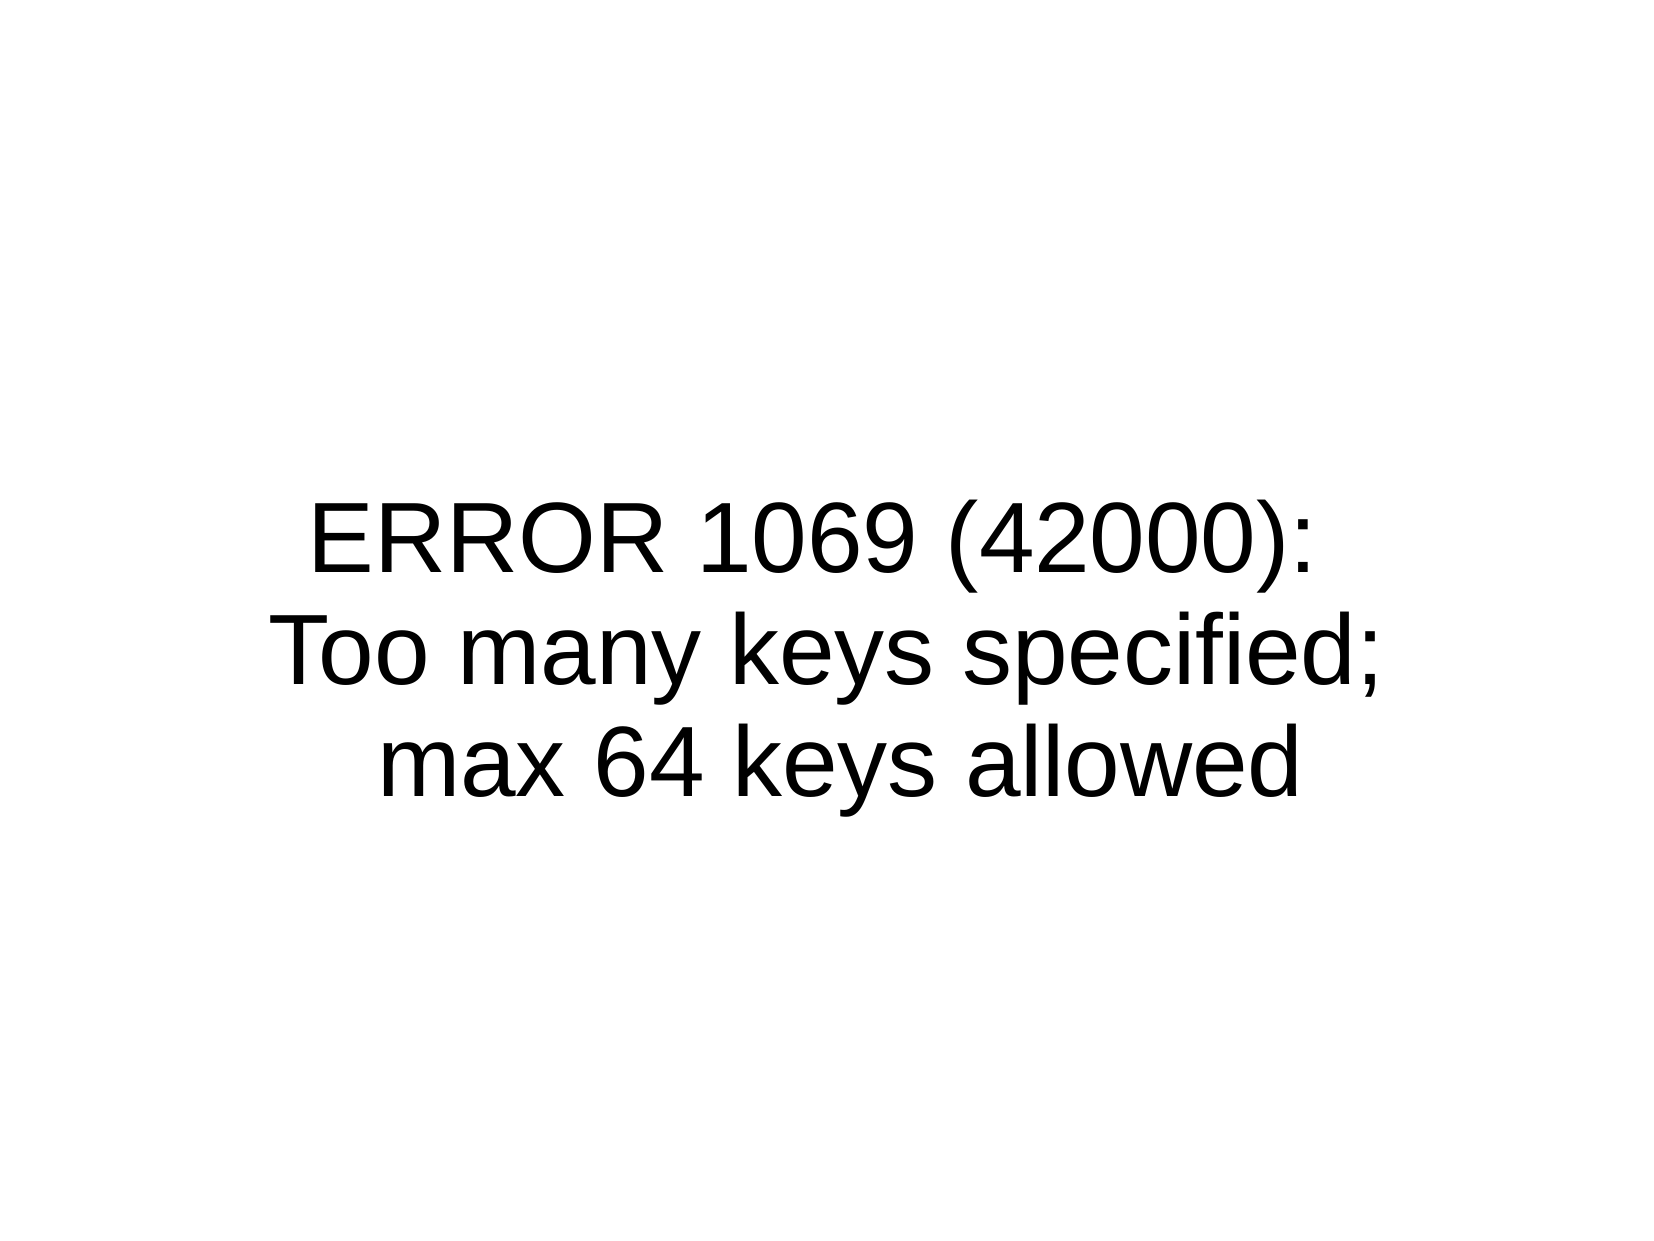

# ERROR 1069 (42000):
Too many keys specified;
 max 64 keys allowed